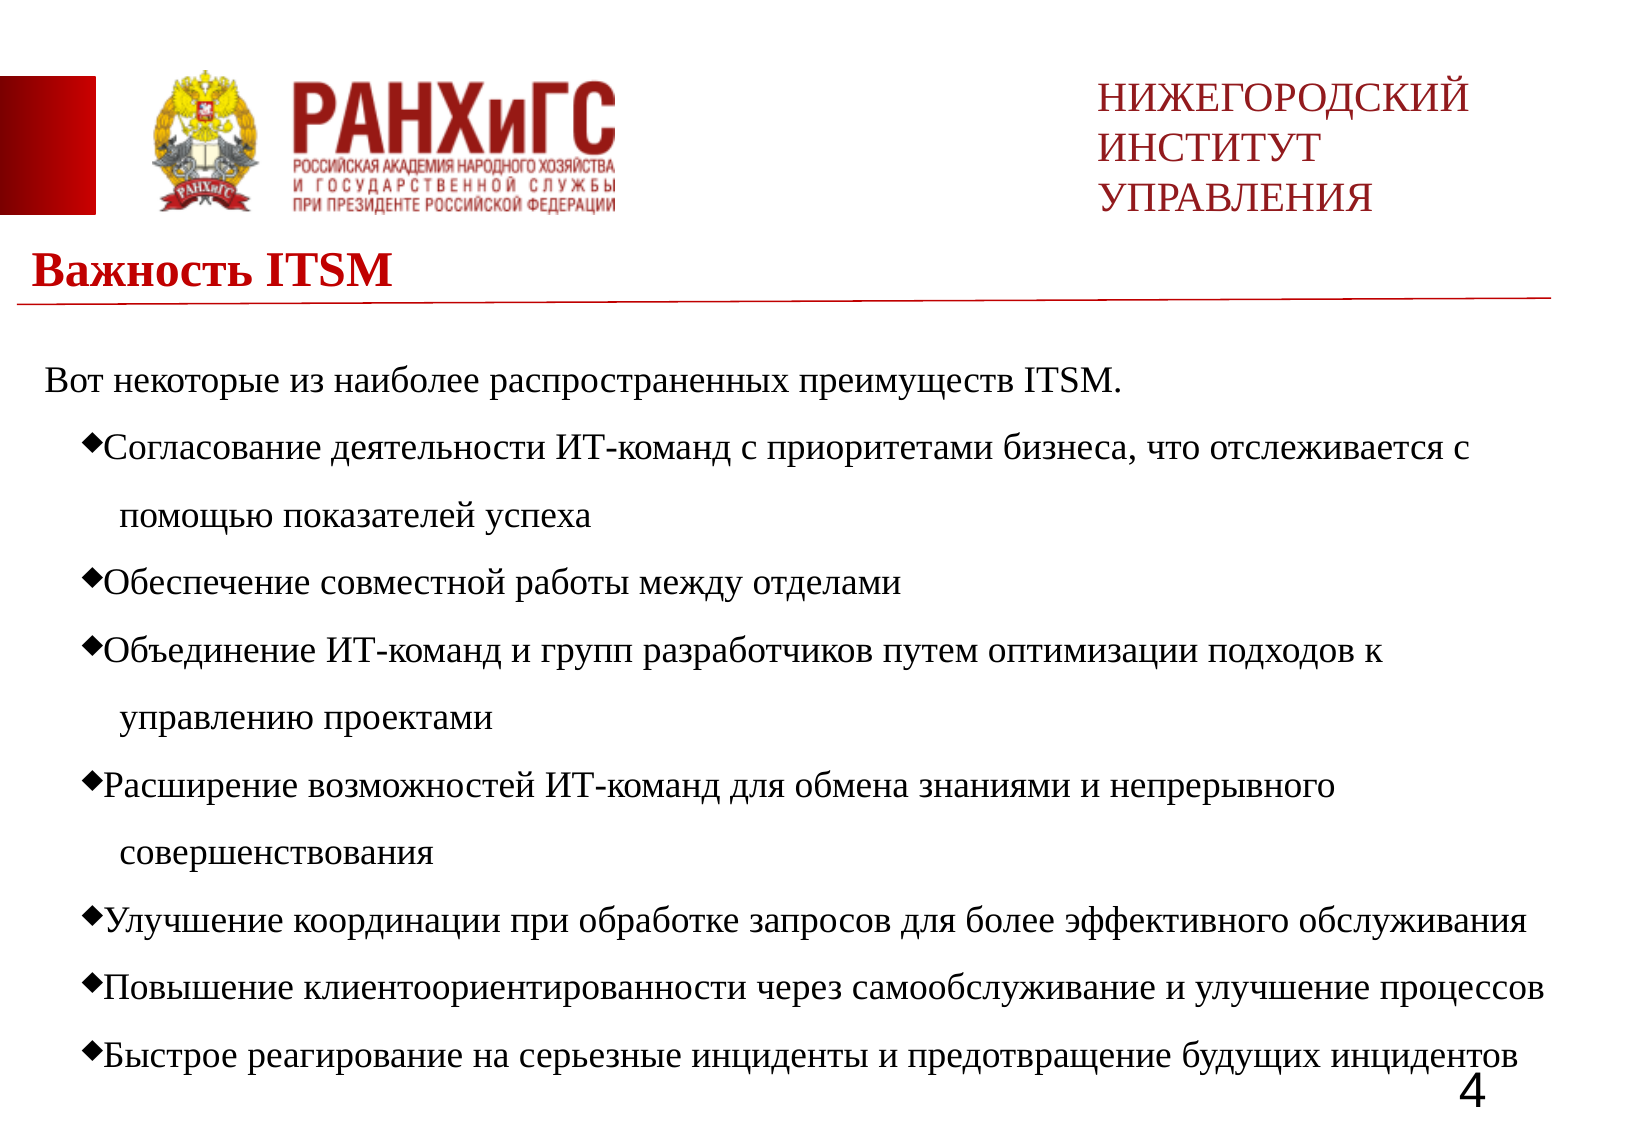

НИЖЕГОРОДСКИЙ
ИНСТИТУТ
УПРАВЛЕНИЯ
Важность ITSM
Вот некоторые из наиболее распространенных преимуществ ITSM.
Согласование деятельности ИТ-команд с приоритетами бизнеса, что отслеживается с помощью показателей успеха
Обеспечение совместной работы между отделами
Объединение ИТ-команд и групп разработчиков путем оптимизации подходов к управлению проектами
Расширение возможностей ИТ-команд для обмена знаниями и непрерывного совершенствования
Улучшение координации при обработке запросов для более эффективного обслуживания
Повышение клиентоориентированности через самообслуживание и улучшение процессов
Быстрое реагирование на серьезные инциденты и предотвращение будущих инцидентов